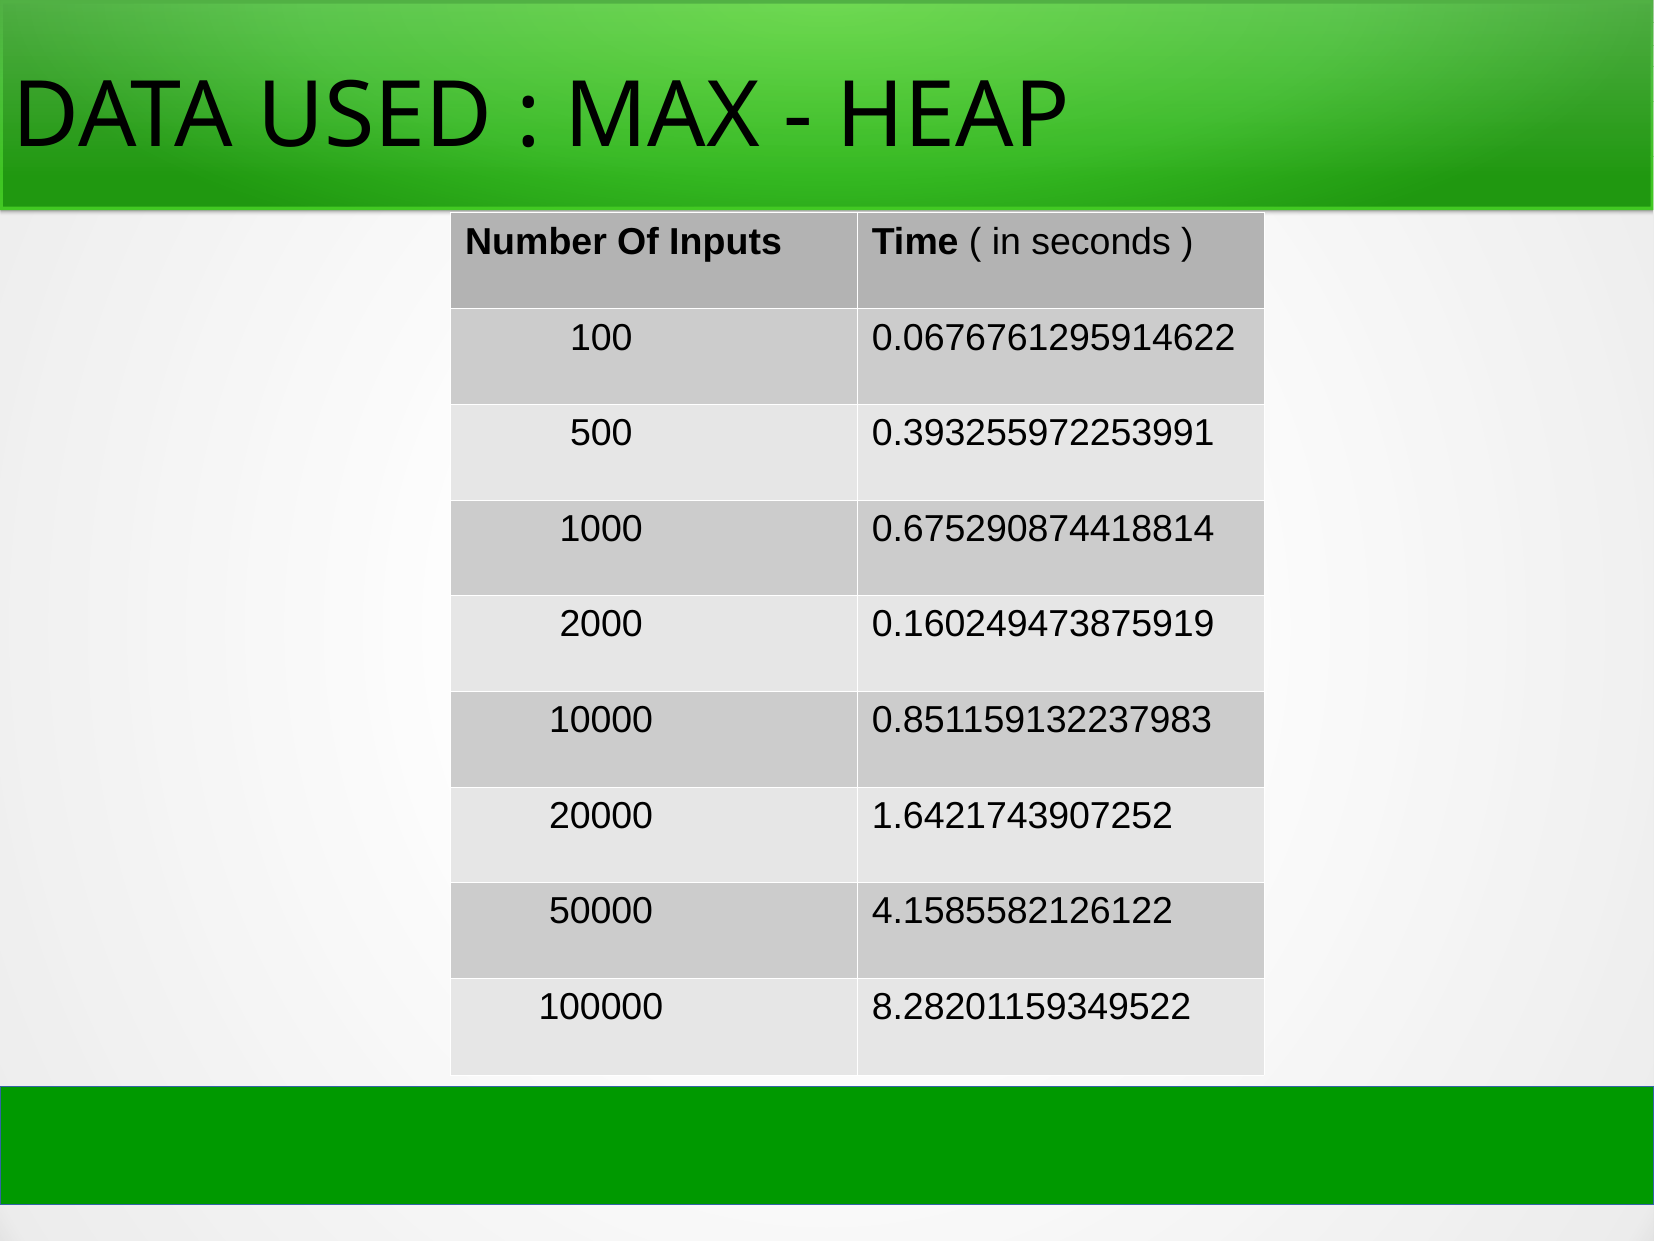

DATA USED : MAX - HEAP
| Number Of Inputs | Time ( in seconds ) |
| --- | --- |
| 100 | 0.0676761295914622 |
| 500 | 0.393255972253991 |
| 1000 | 0.675290874418814 |
| 2000 | 0.160249473875919 |
| 10000 | 0.851159132237983 |
| 20000 | 1.6421743907252 |
| 50000 | 4.1585582126122 |
| 100000 | 8.28201159349522 |
12/26/03
AVL Trees - Lecture 8
30